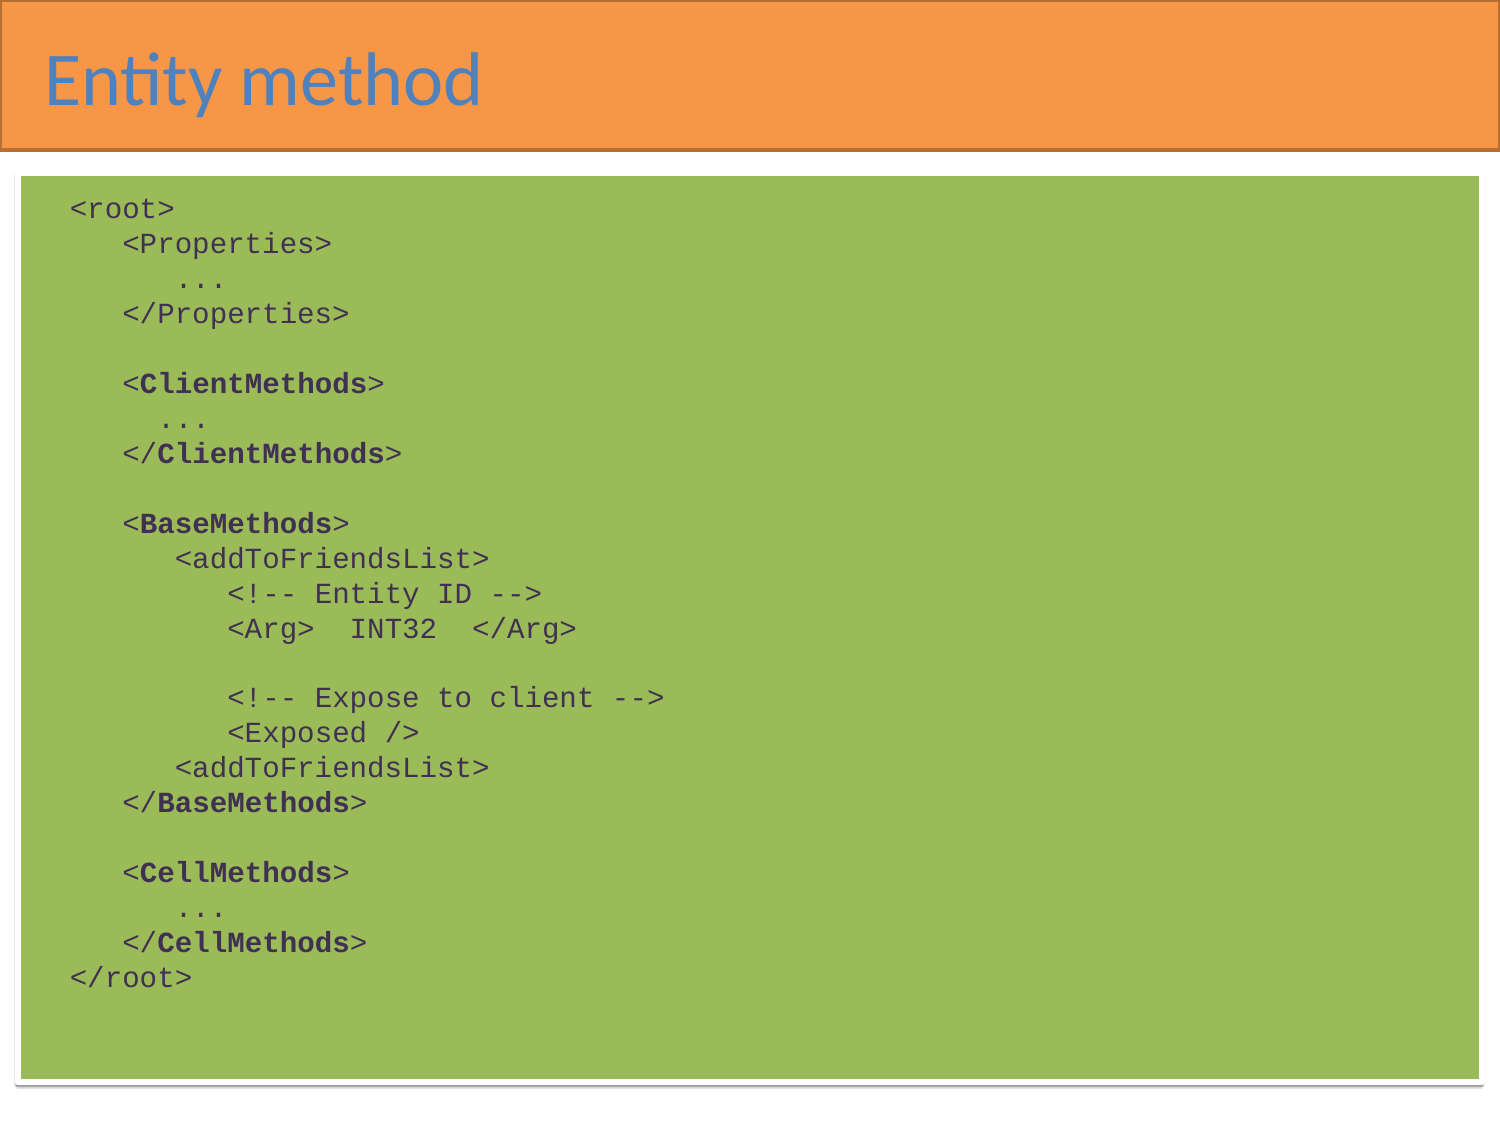

# Entity method
<root>
 <Properties>
 ...
 </Properties>
 <ClientMethods>
 ...
 </ClientMethods>
 <BaseMethods>
 <addToFriendsList>
 <!-- Entity ID -->
 <Arg> INT32 </Arg>
 <!-- Expose to client -->
 <Exposed />
 <addToFriendsList>
 </BaseMethods>
 <CellMethods>
 ...
 </CellMethods>
</root>